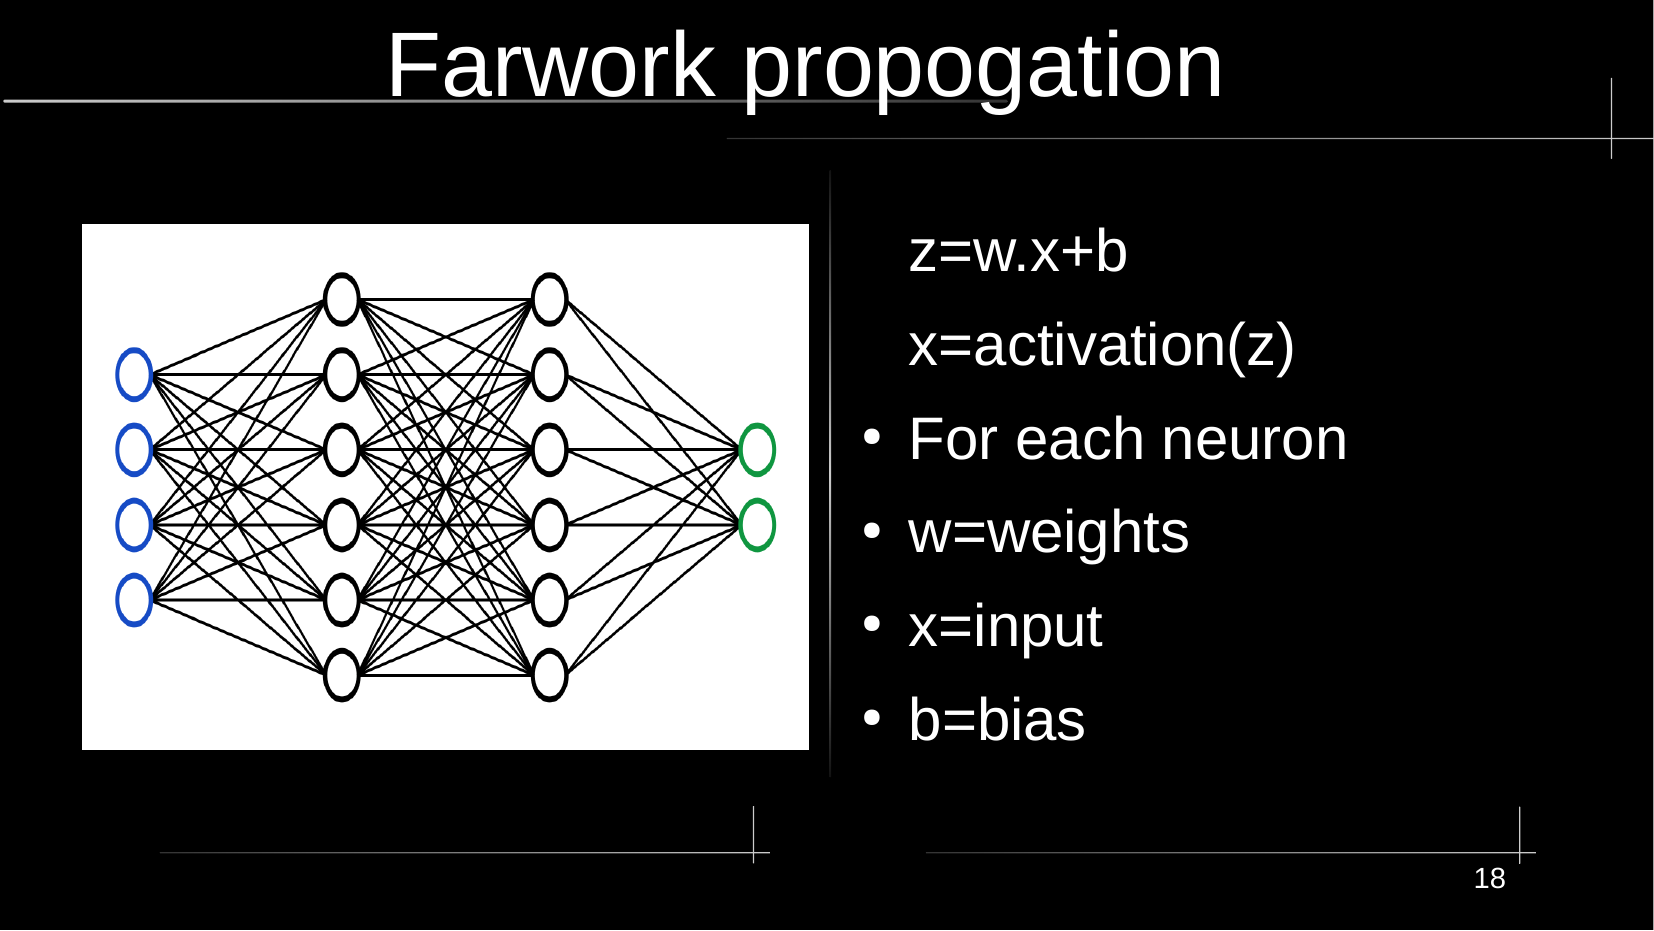

# Farwork propogation
z=w.x+b
x=activation(z)
For each neuron
w=weights
x=input
b=bias
18